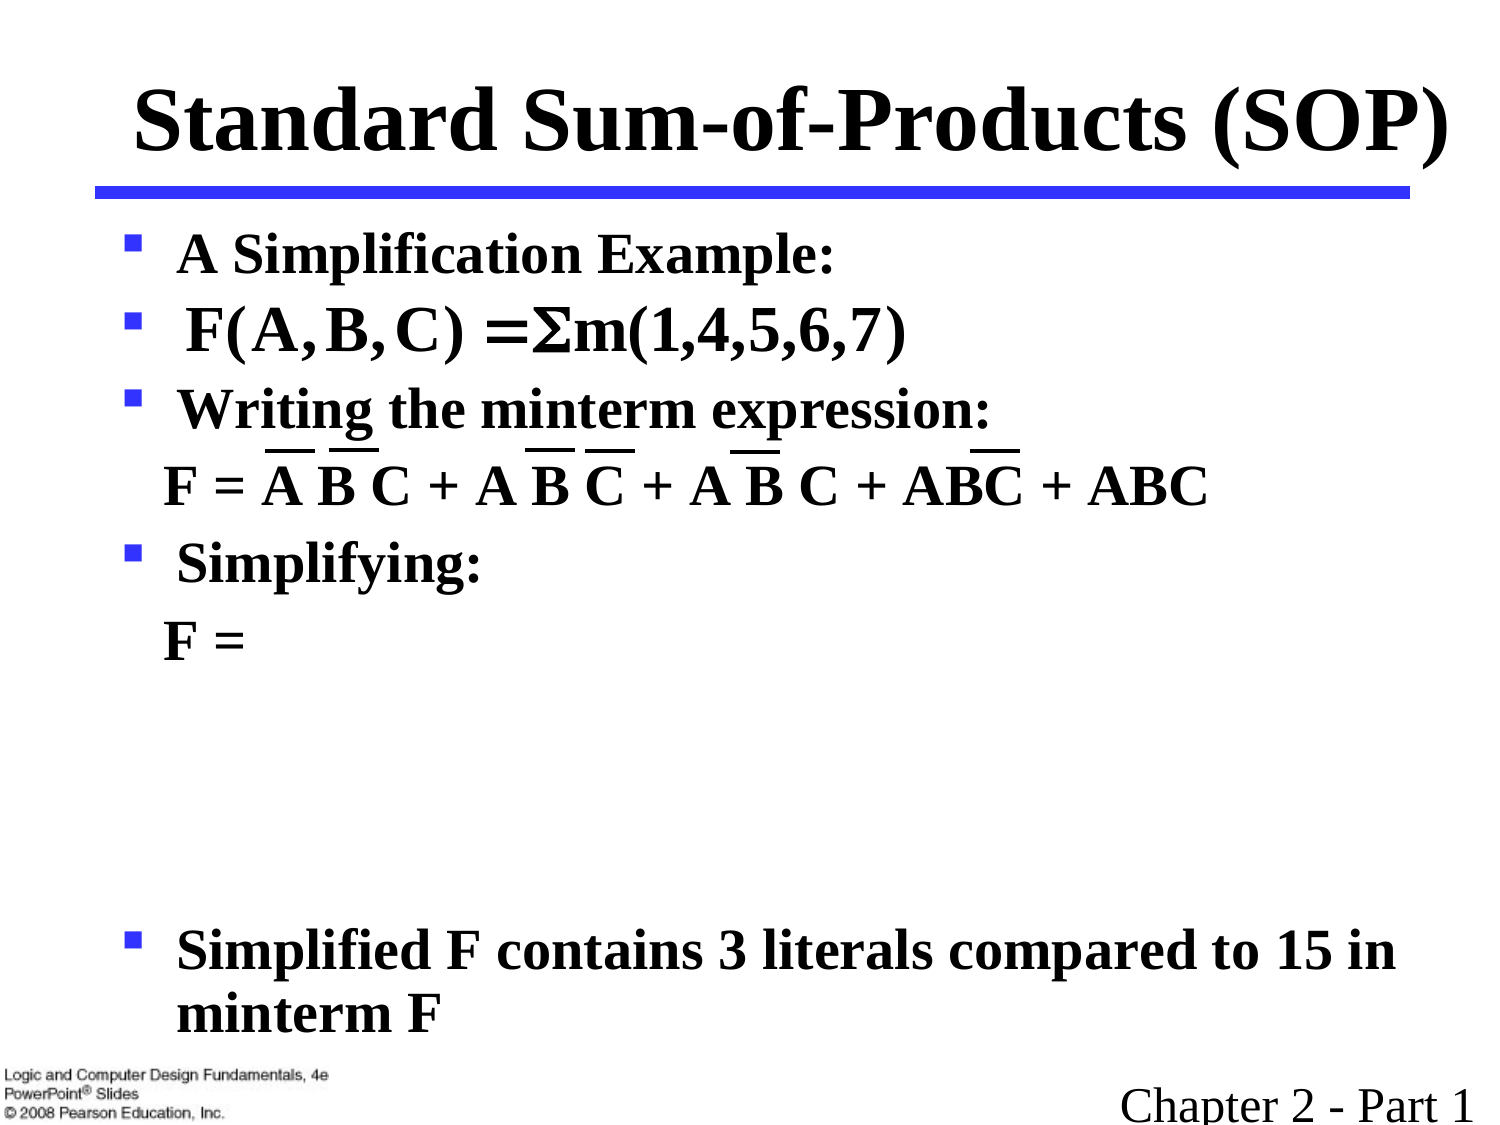

Standard Sum-of-Products (SOP)
# A Simplification Example:
Writing the minterm expression:
 F = A B C + A B C + A B C + ABC + ABC
Simplifying:
 F =
Simplified F contains 3 literals compared to 15 in minterm F
54